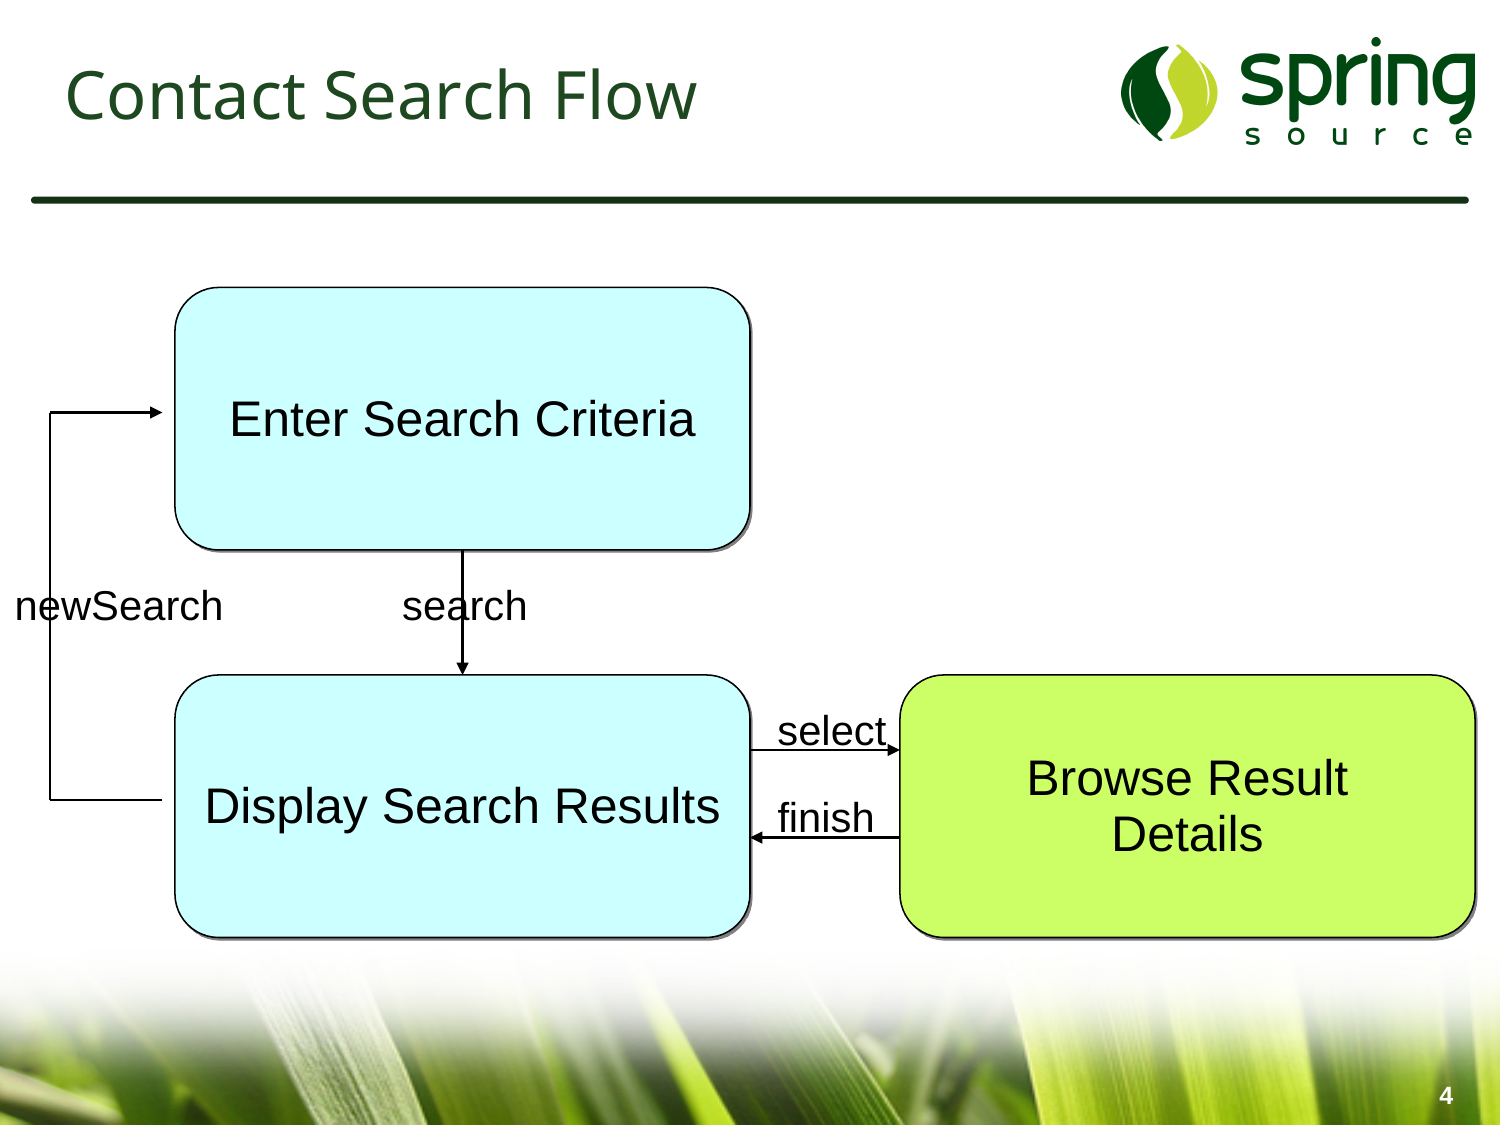

# Contact Search Flow
Enter Search Criteria
newSearch
search
Display Search Results
Browse Result
Details
select
finish